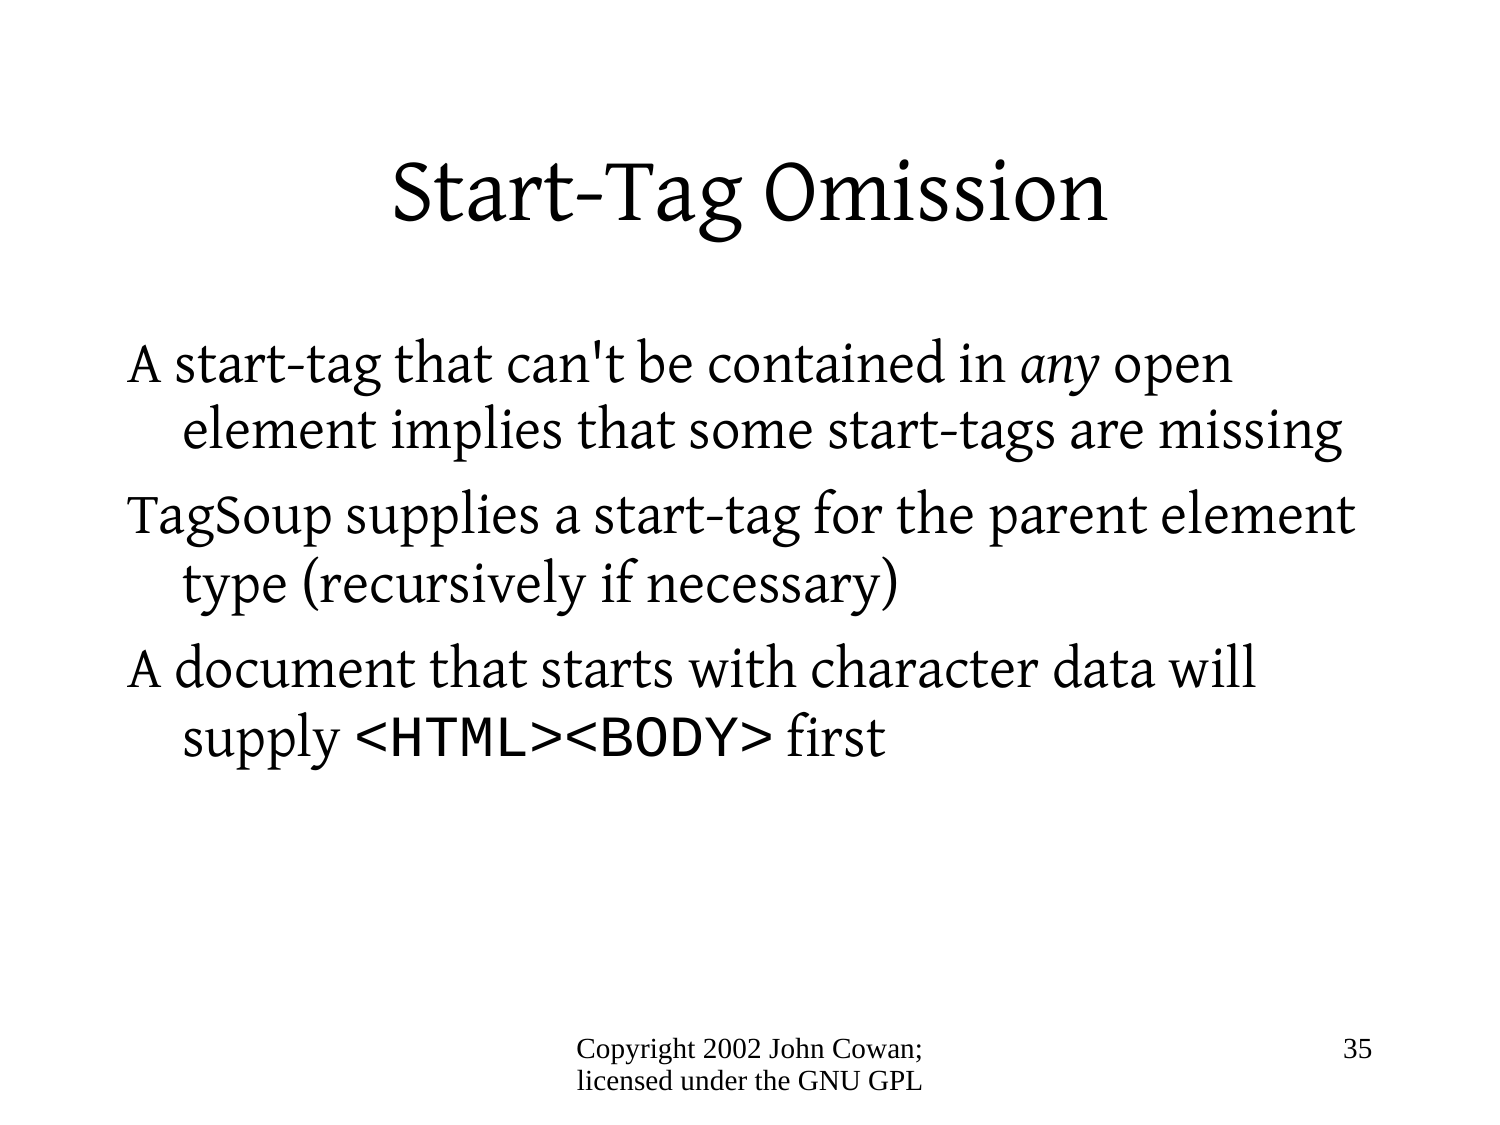

# Start-Tag Omission
A start-tag that can't be contained in any open element implies that some start-tags are missing
TagSoup supplies a start-tag for the parent element type (recursively if necessary)
A document that starts with character data will supply <HTML><BODY> first
Copyright 2002 John Cowan; licensed under the GNU GPL
35